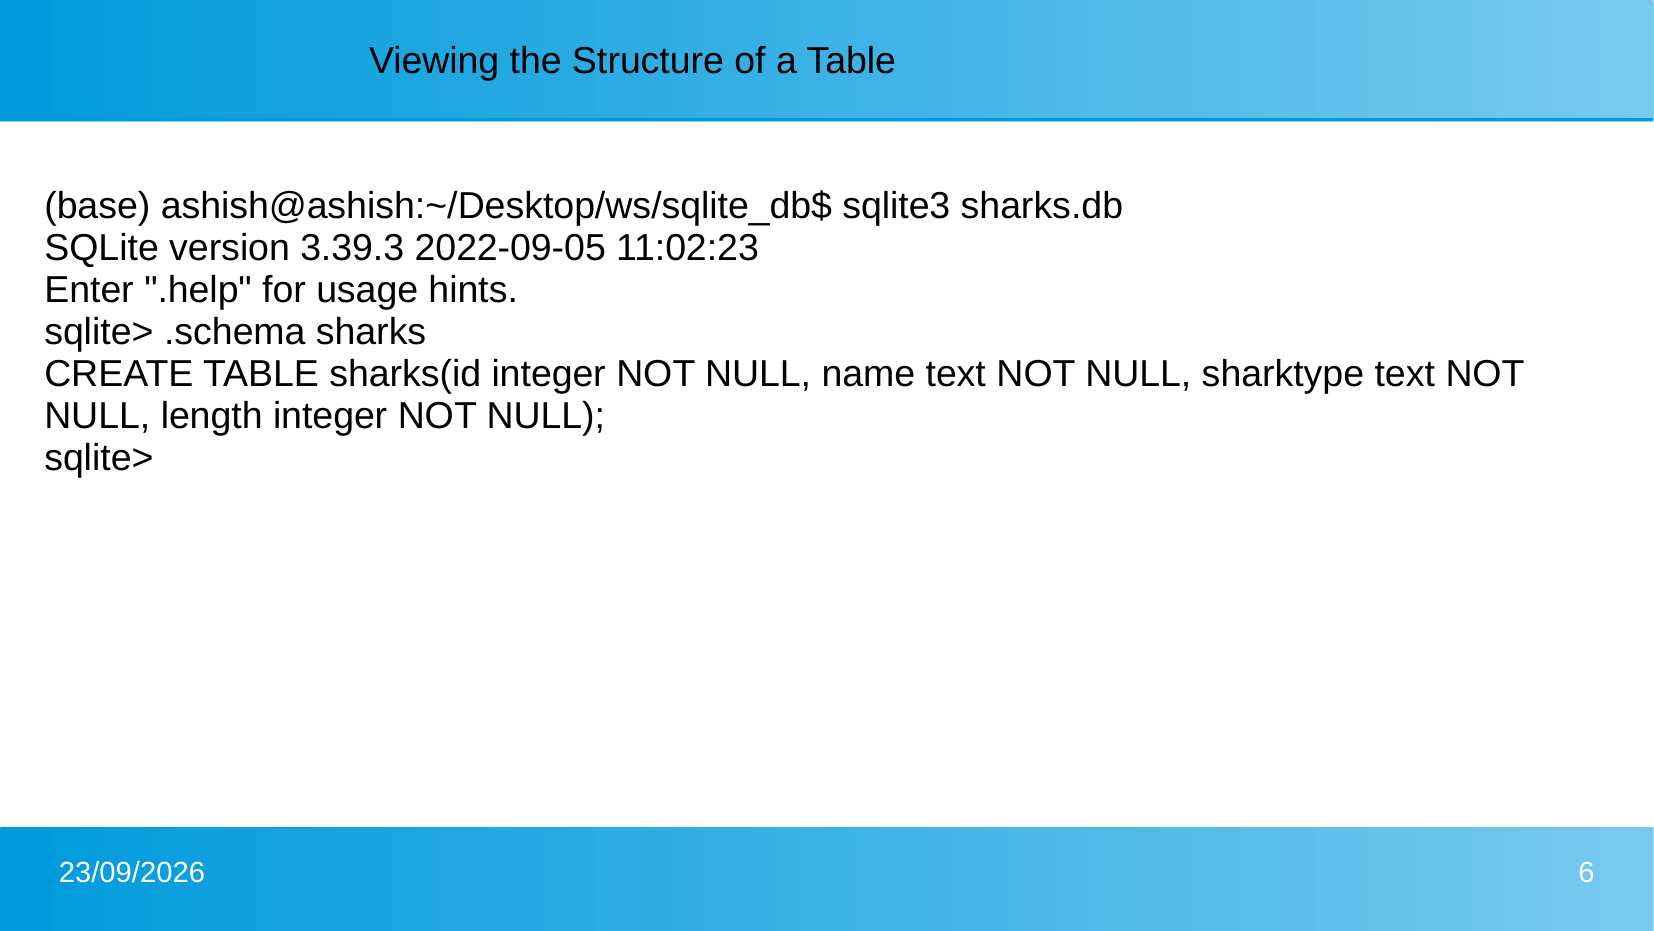

Viewing the Structure of a Table
(base) ashish@ashish:~/Desktop/ws/sqlite_db$ sqlite3 sharks.db
SQLite version 3.39.3 2022-09-05 11:02:23
Enter ".help" for usage hints.
sqlite> .schema sharks
CREATE TABLE sharks(id integer NOT NULL, name text NOT NULL, sharktype text NOT NULL, length integer NOT NULL);
sqlite>
6